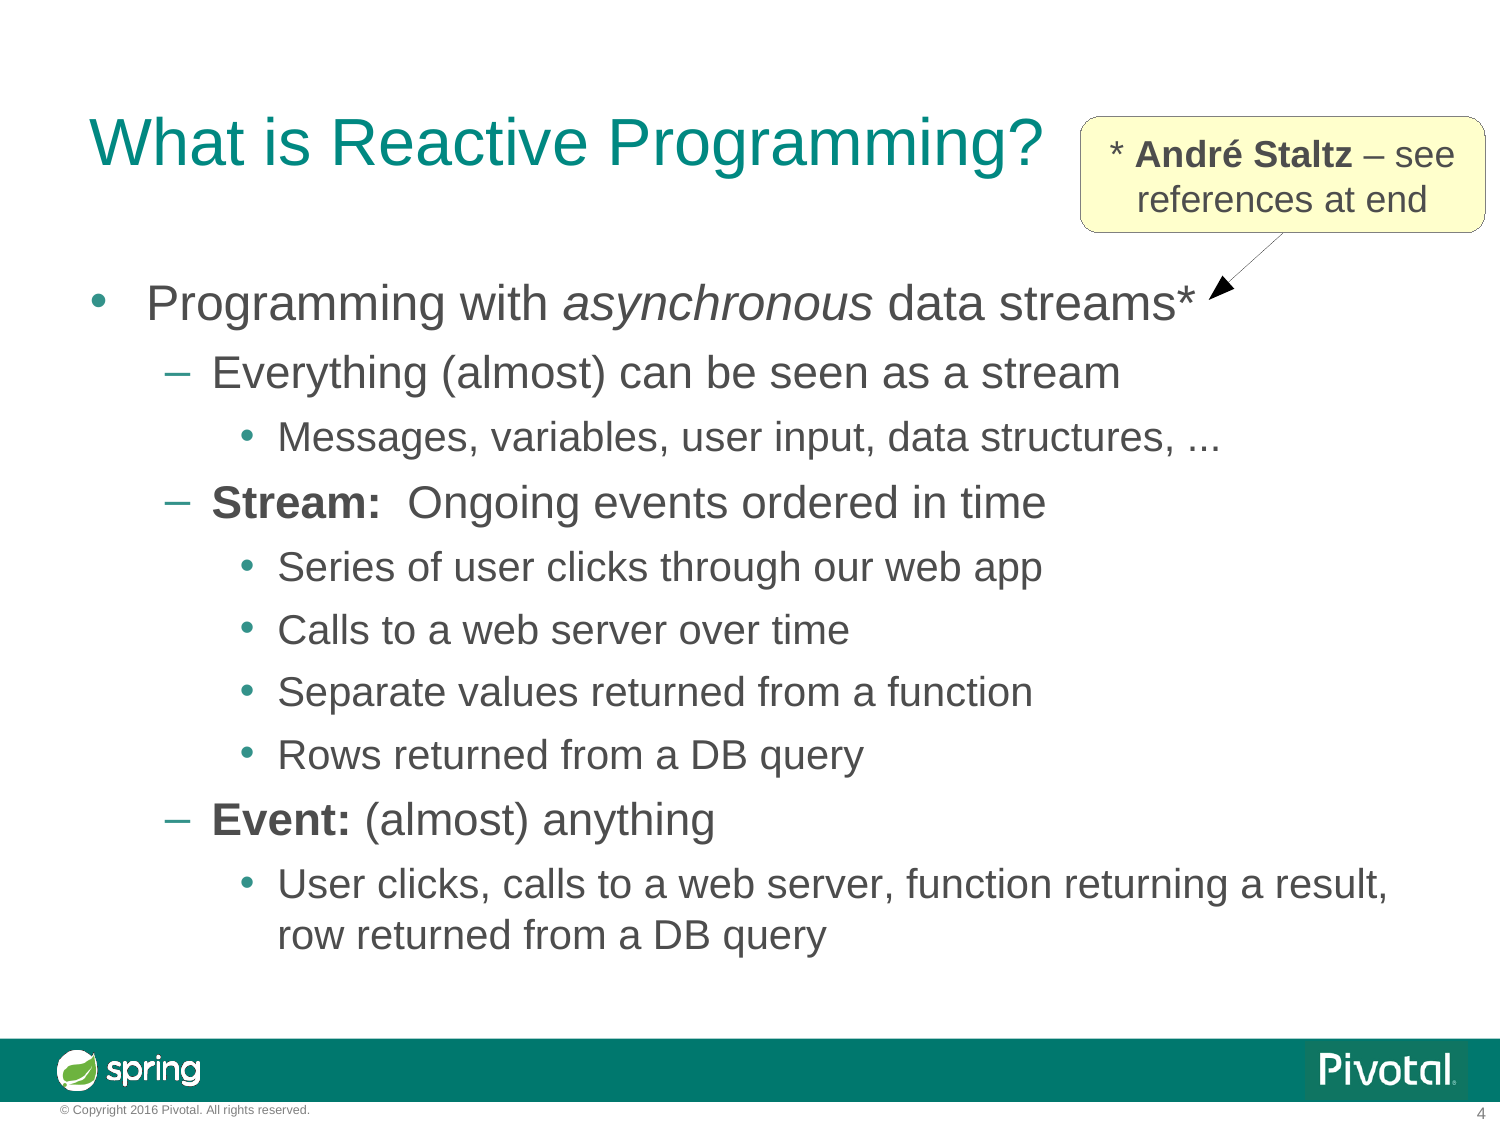

# What is Reactive Programming?
* André Staltz – see references at end
Programming with asynchronous data streams*
Everything (almost) can be seen as a stream
Messages, variables, user input, data structures, ...
Stream: Ongoing events ordered in time
Series of user clicks through our web app
Calls to a web server over time
Separate values returned from a function
Rows returned from a DB query
Event: (almost) anything
User clicks, calls to a web server, function returning a result, row returned from a DB query